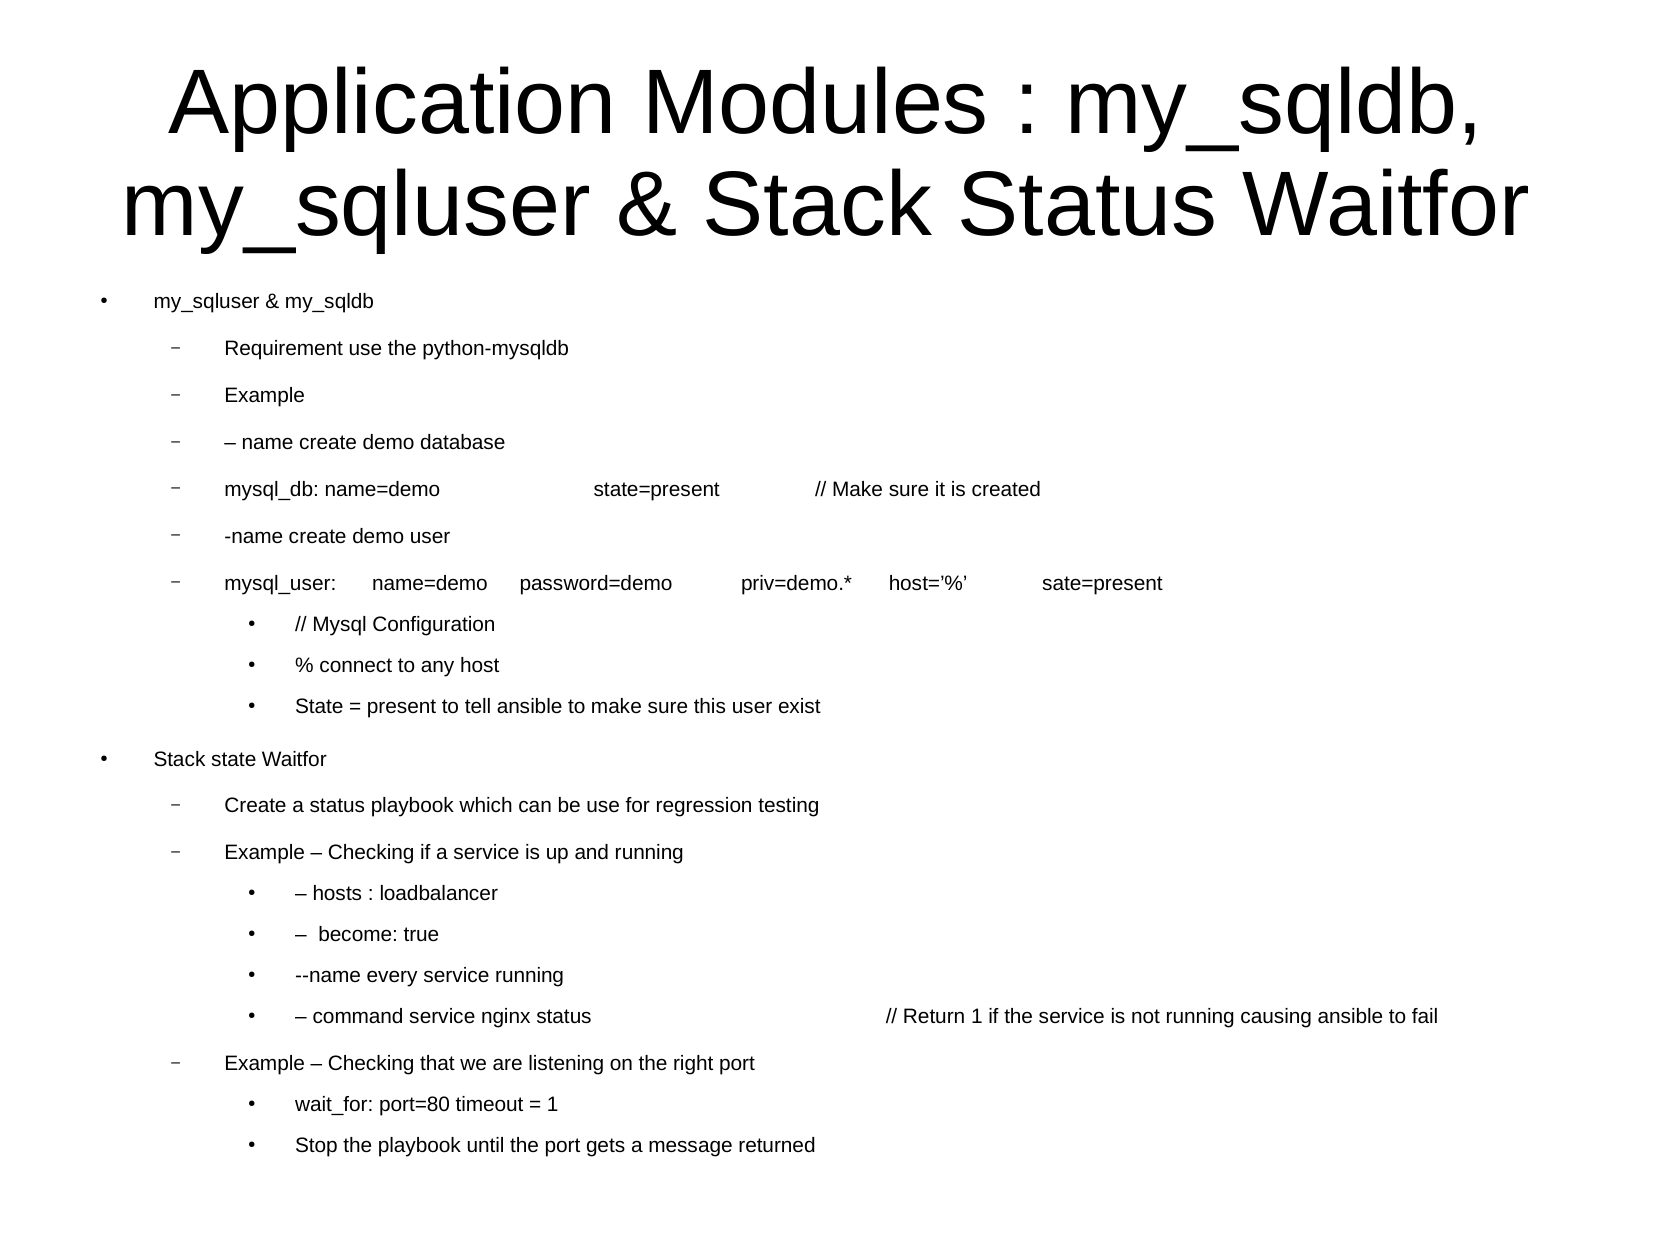

# Application Modules : my_sqldb, my_sqluser & Stack Status Waitfor
my_sqluser & my_sqldb
Requirement use the python-mysqldb
Example
– name create demo database
mysql_db: name=demo			state=present		// Make sure it is created
-name create demo user
mysql_user:	name=demo 	password=demo	priv=demo.*	host=’%’	 sate=present
// Mysql Configuration
% connect to any host
State = present to tell ansible to make sure this user exist
Stack state Waitfor
Create a status playbook which can be use for regression testing
Example – Checking if a service is up and running
– hosts : loadbalancer
– become: true
--name every service running
– command service nginx status 				// Return 1 if the service is not running causing ansible to fail
Example – Checking that we are listening on the right port
wait_for: port=80 timeout = 1
Stop the playbook until the port gets a message returned